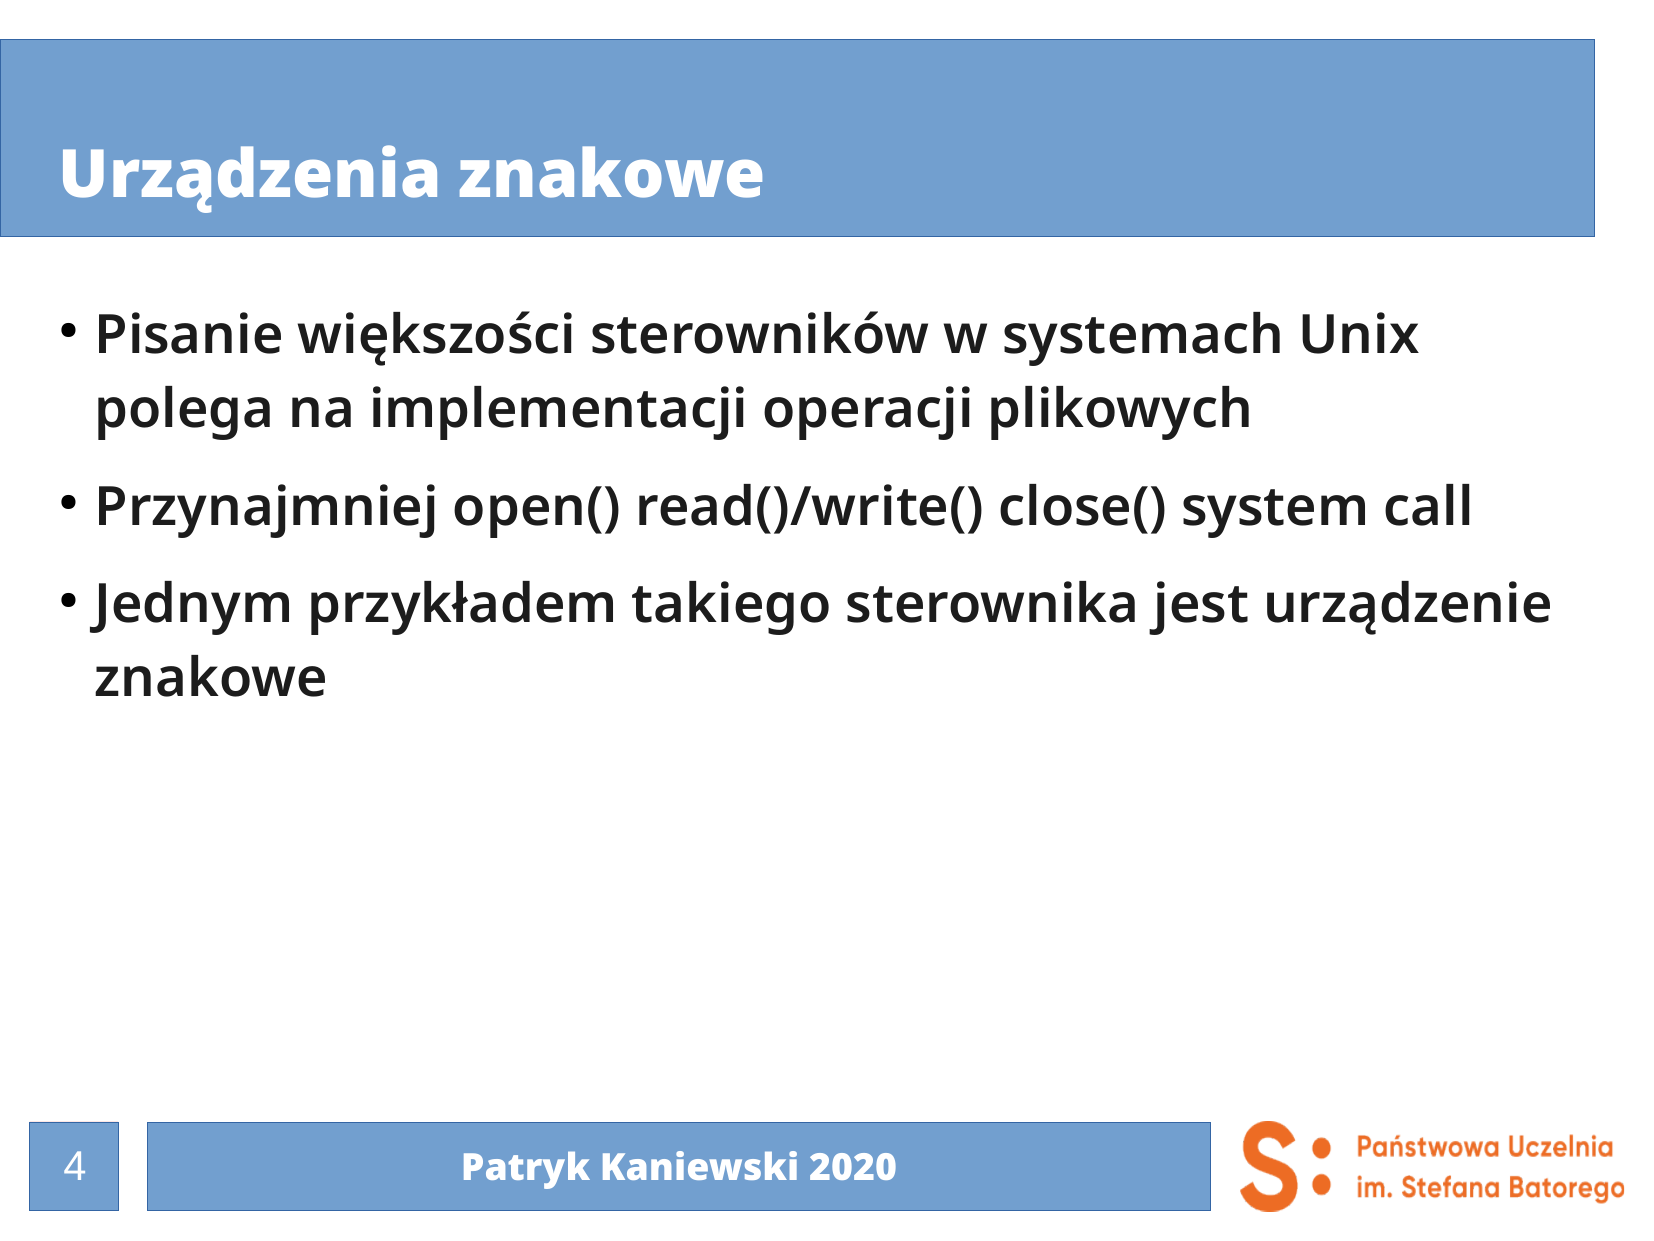

# Urządzenia znakowe
Pisanie większości sterowników w systemach Unix polega na implementacji operacji plikowych
Przynajmniej open() read()/write() close() system call
Jednym przykładem takiego sterownika jest urządzenie znakowe